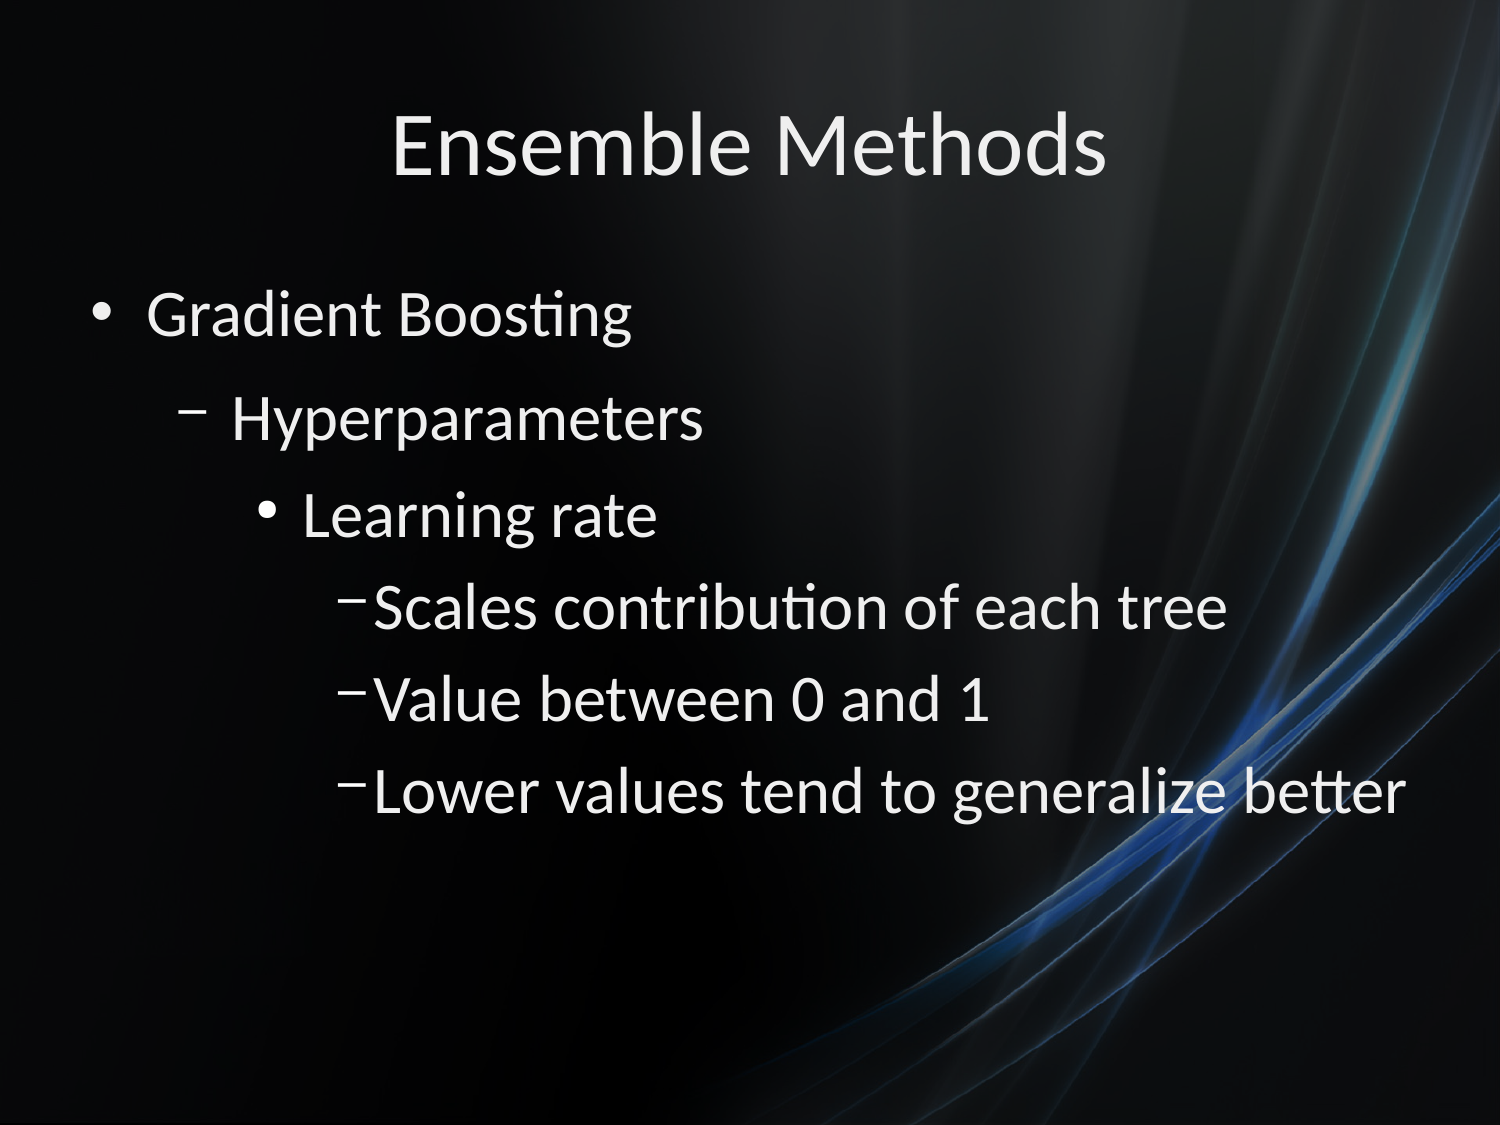

# Ensemble Methods
Gradient Boosting
Hyperparameters
Learning rate
Scales contribution of each tree
Value between 0 and 1
Lower values tend to generalize better